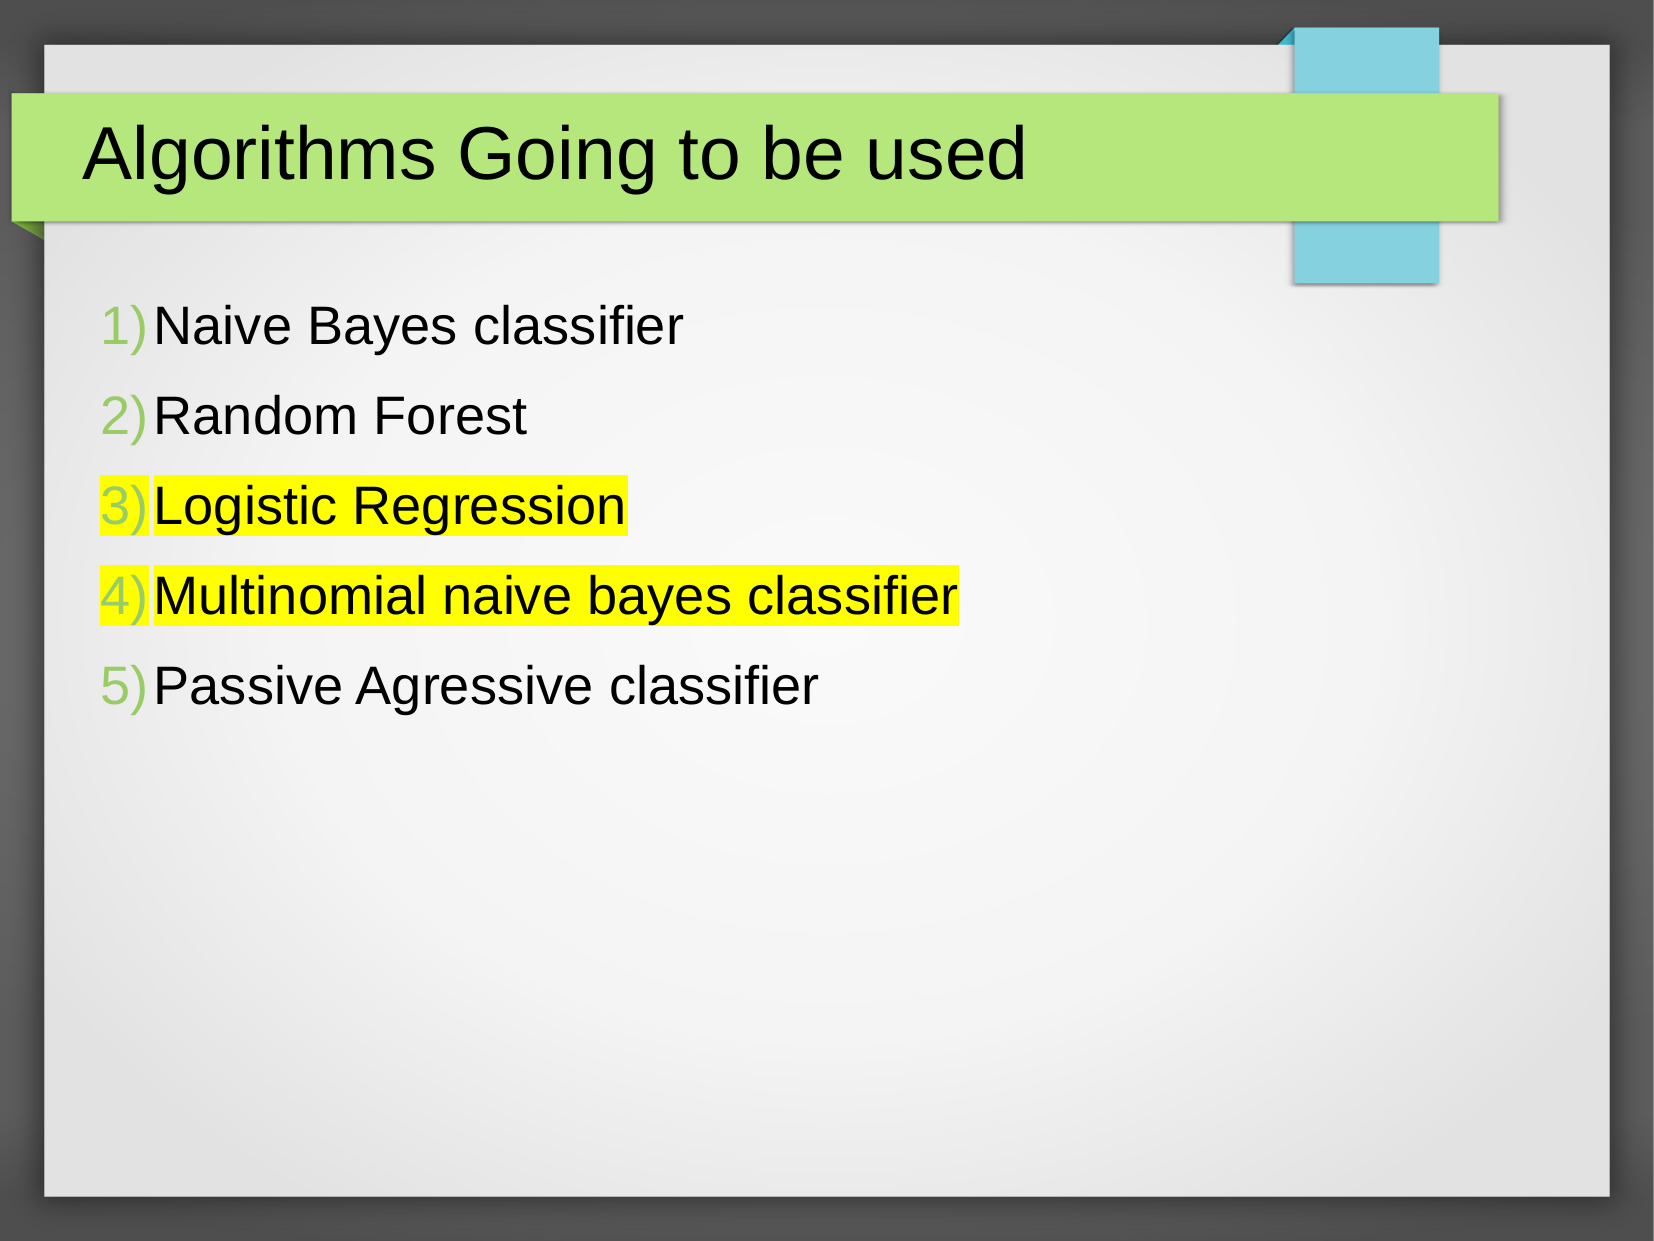

# Algorithms Going to be used
Naive Bayes classifier
Random Forest
Logistic Regression
Multinomial naive bayes classifier
Passive Agressive classifier